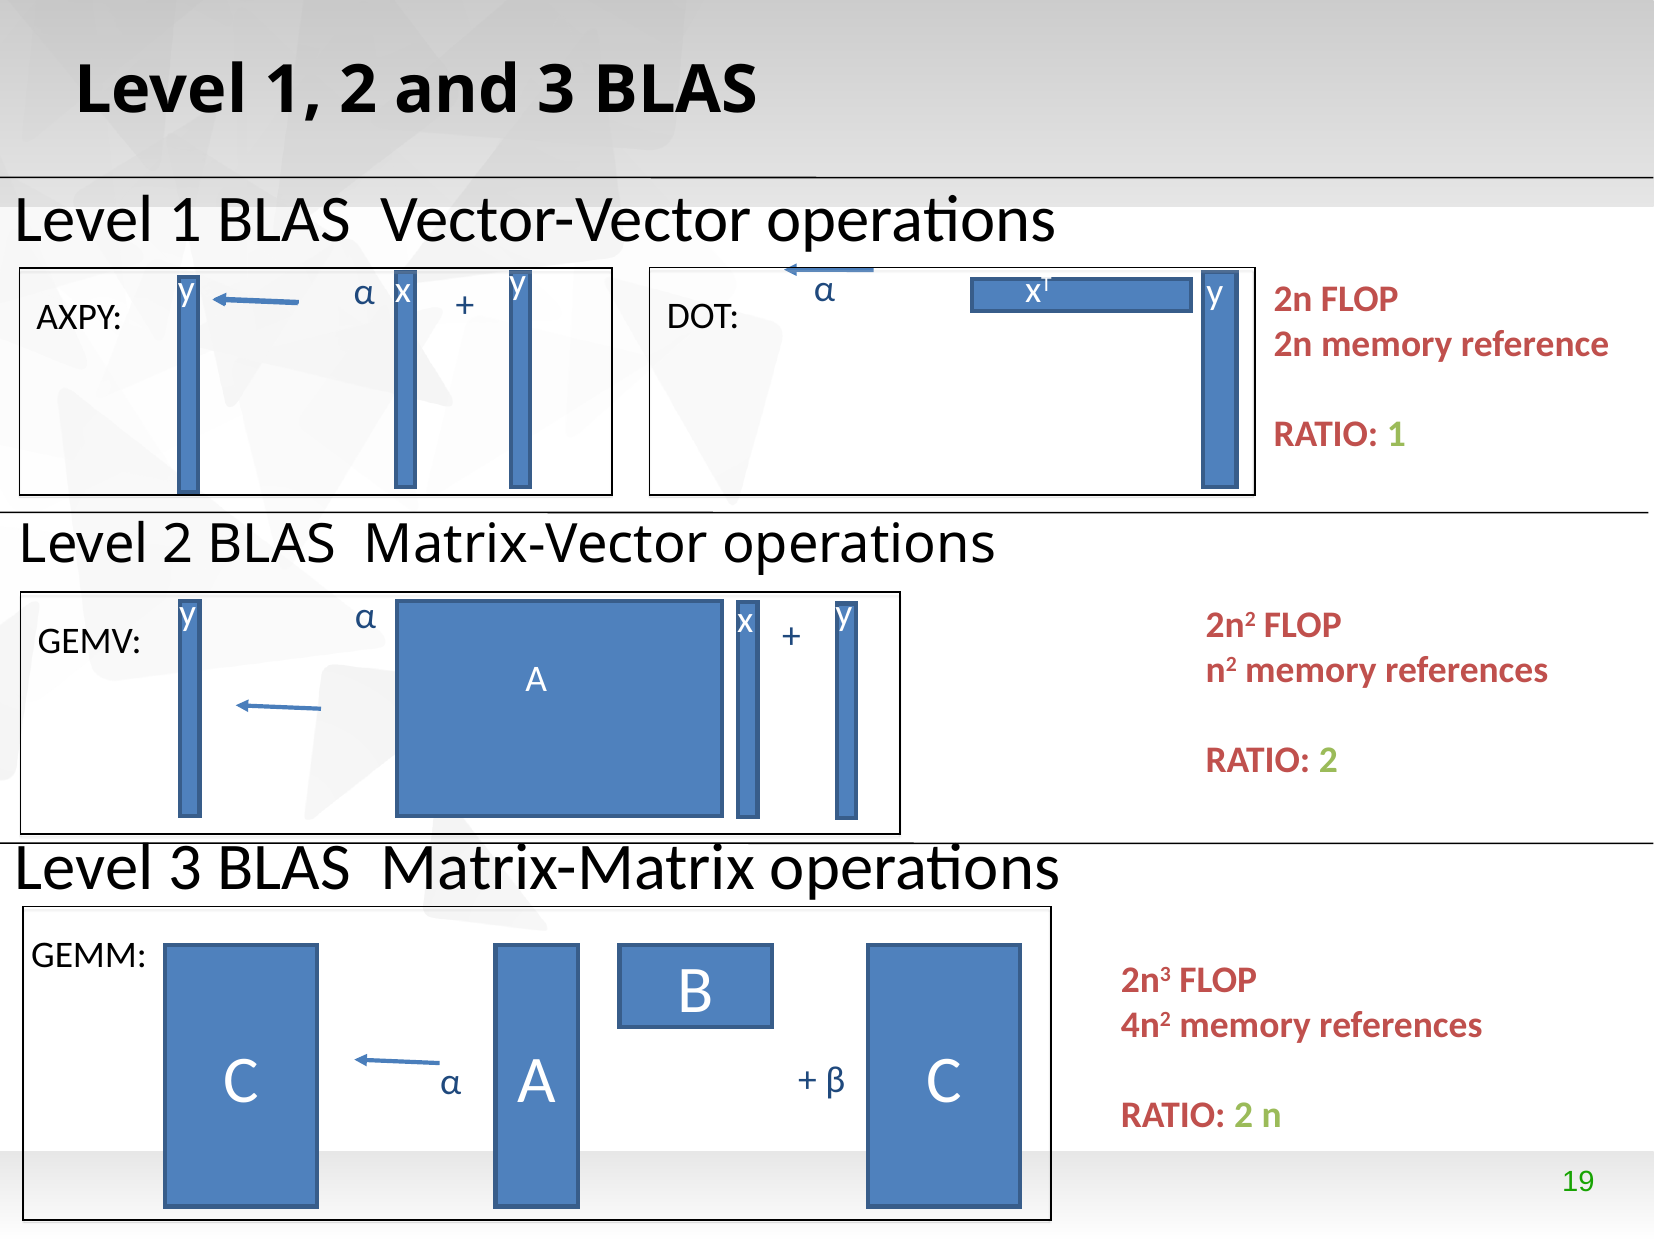

# Level 1, 2 and 3 BLAS
Level 1 BLAS Vector-Vector operations
y
y
y
α
xT
x
α
y
2n FLOP
2n memory reference
RATIO: 1
+
DOT:
AXPY:
Level 2 BLAS Matrix-Vector operations
y
y
α
x
2n2 FLOP
n2 memory references
RATIO: 2
+
GEMV:
A
Level 3 BLAS Matrix-Matrix operations
GEMM:
C
A
B
C
2n3 FLOP
4n2 memory references
RATIO: 2 n
+ β
α
19